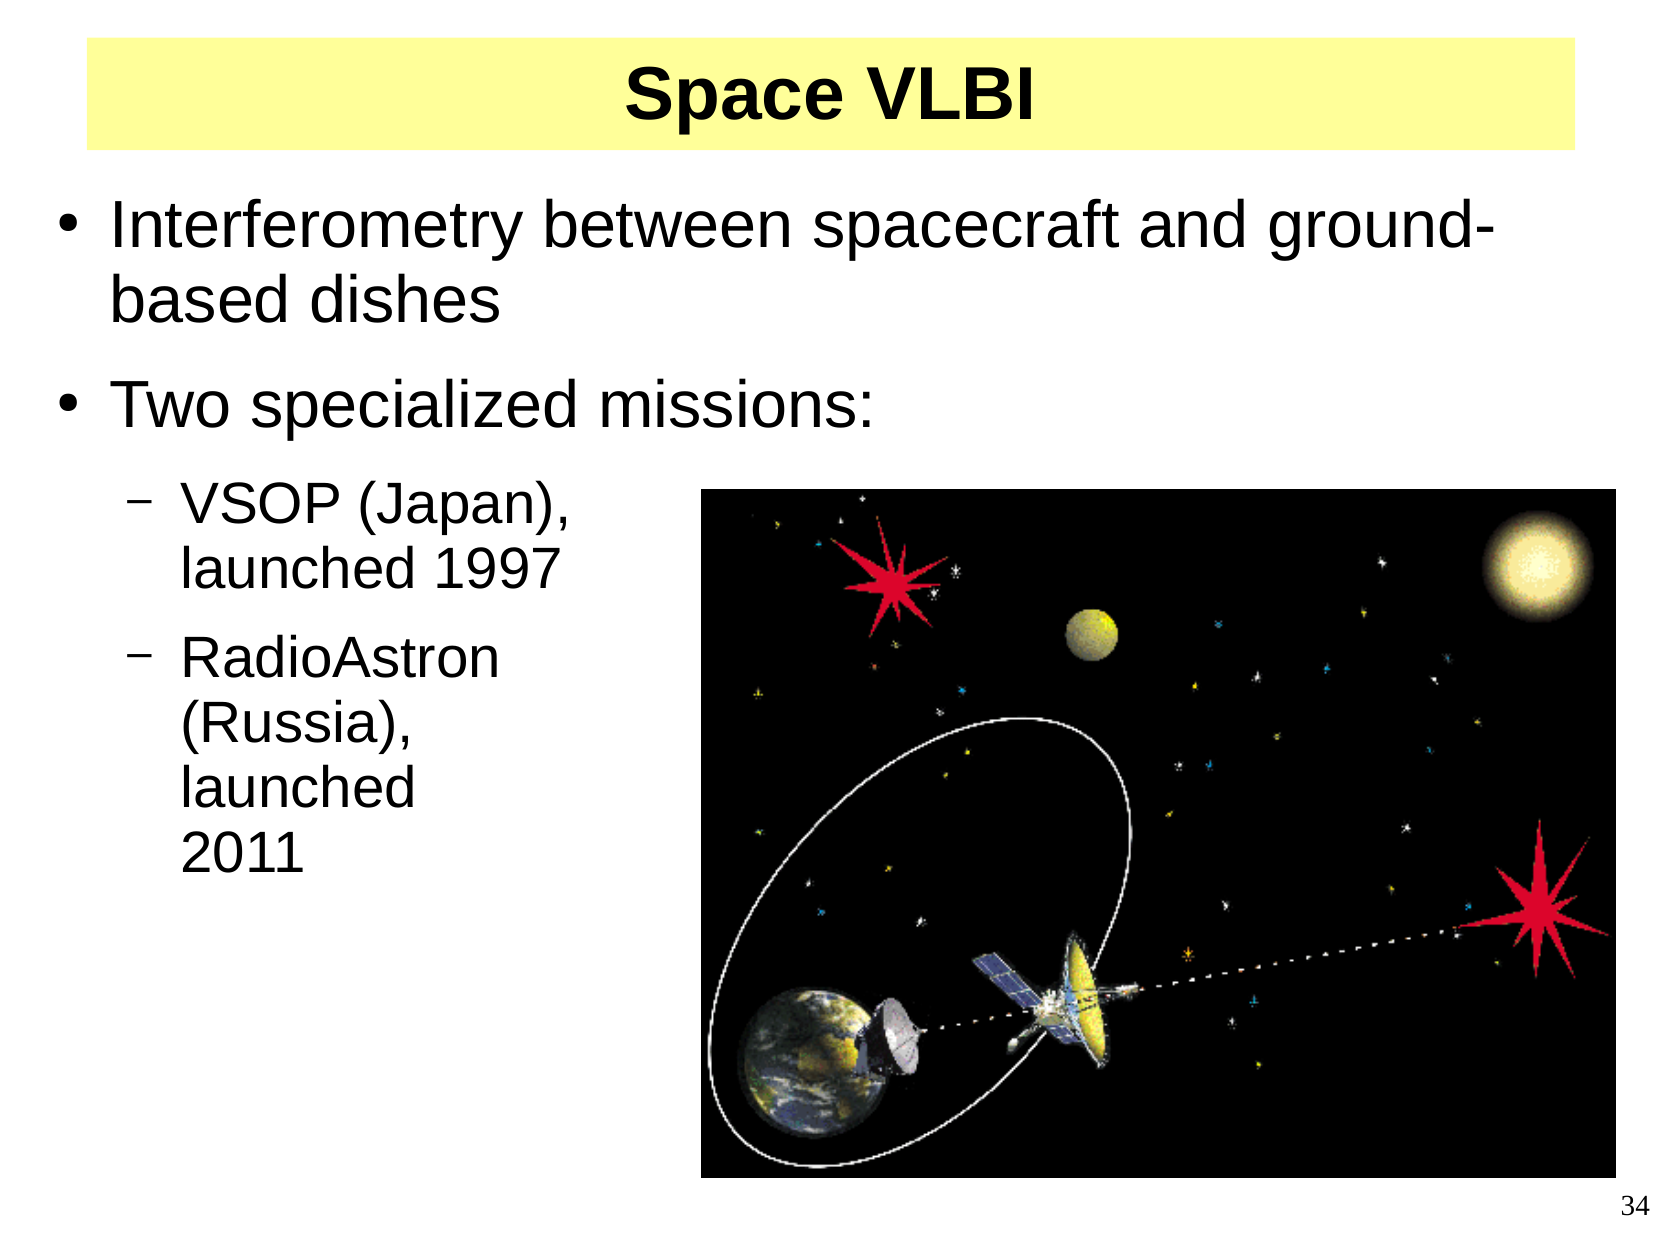

# Space VLBI
Interferometry between spacecraft and ground-based dishes
Two specialized missions:
VSOP (Japan),
launched 1997
RadioAstron
(Russia),
launched
2011
34